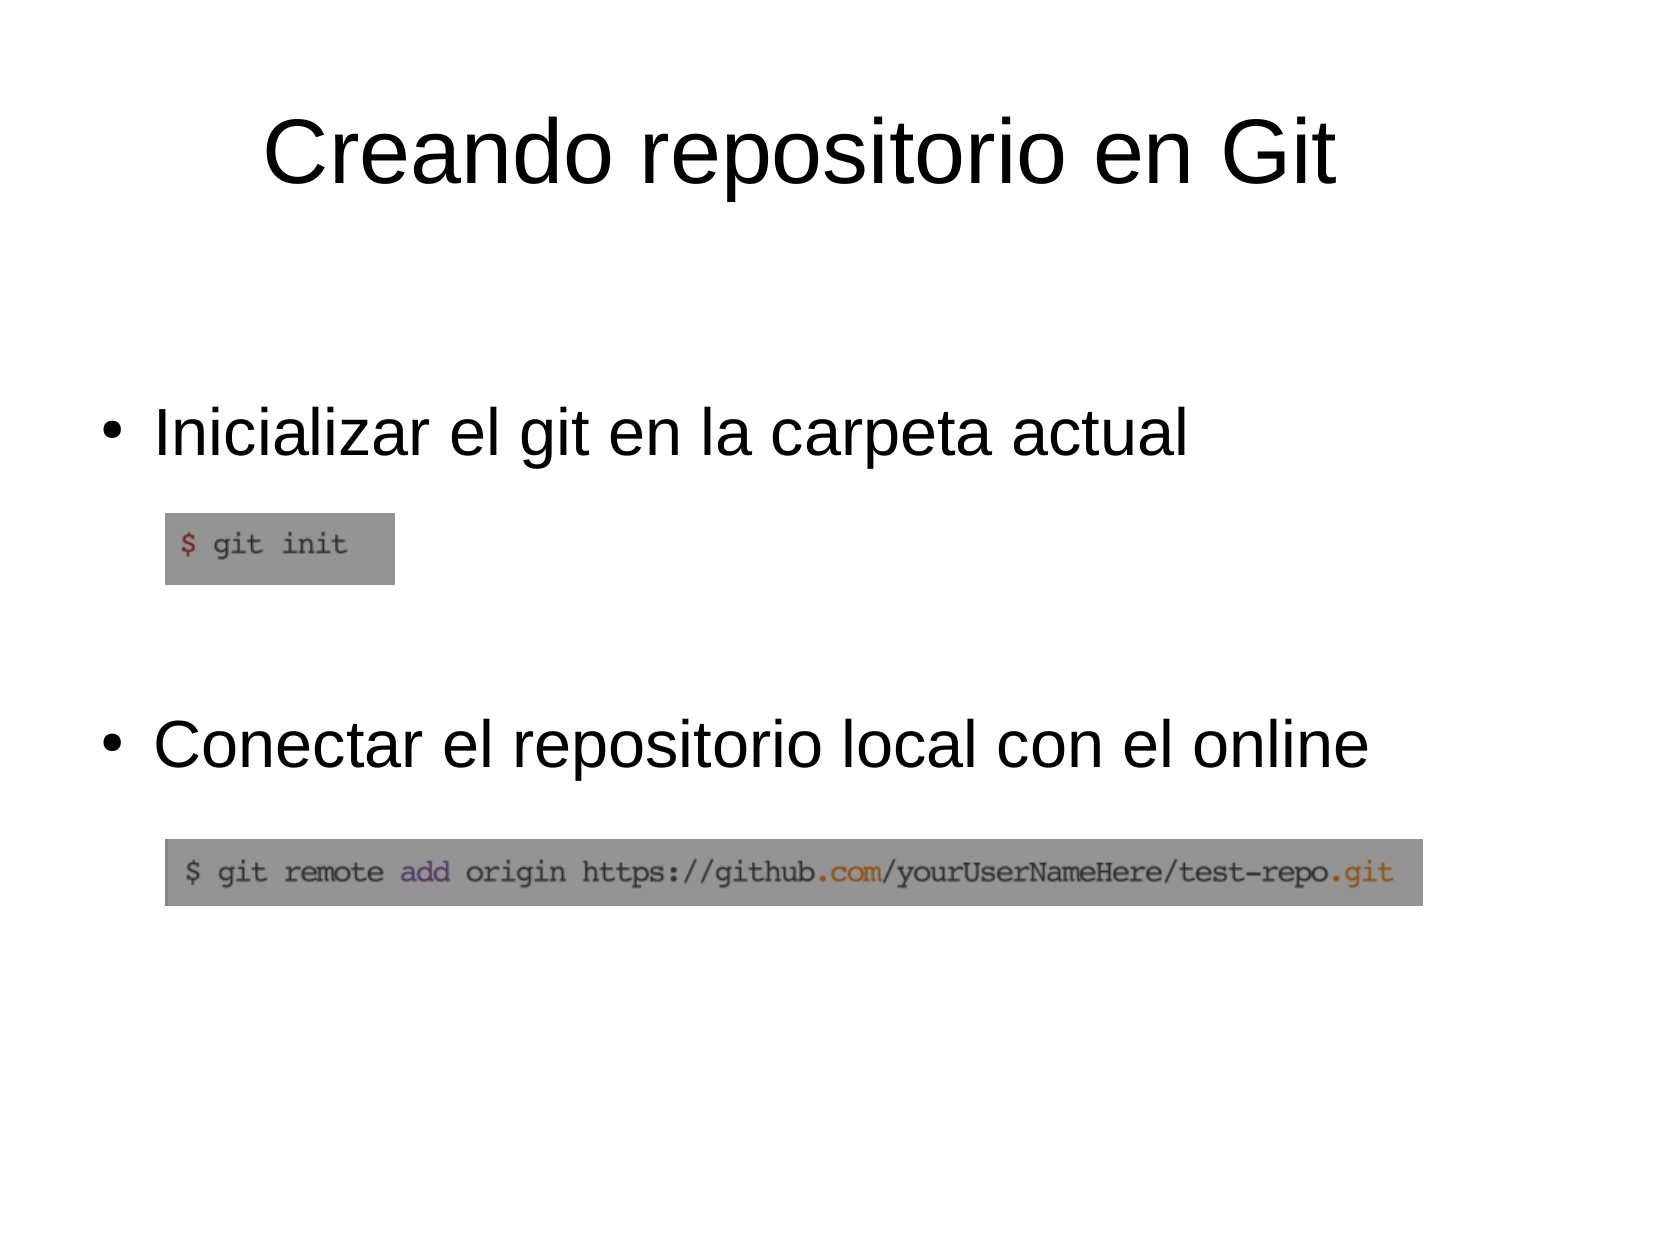

# Creando repositorio en Git
Inicializar el git en la carpeta actual
Conectar el repositorio local con el online